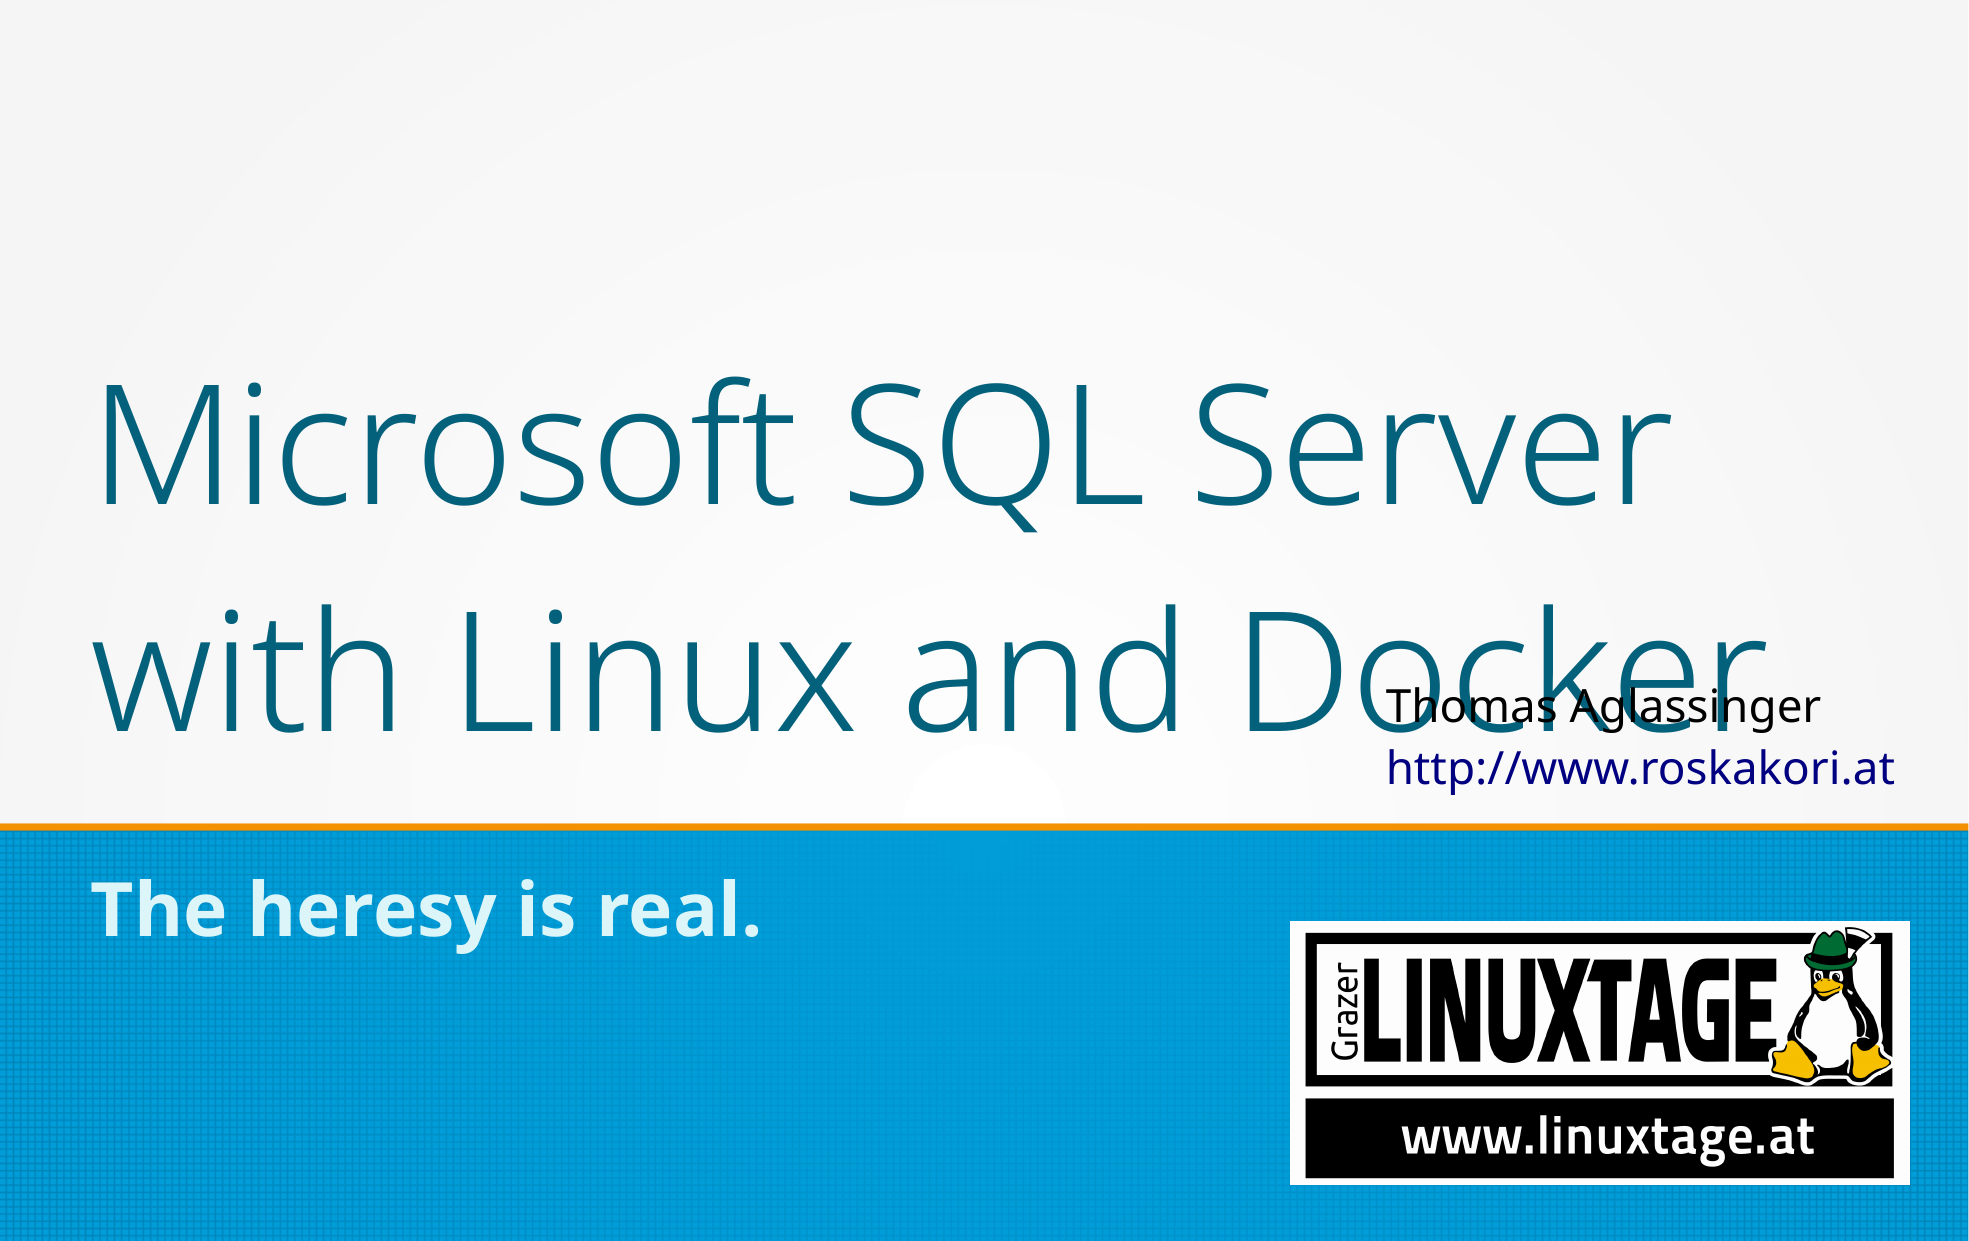

# Microsoft SQL Server with Linux and Docker
Thomas Aglassinger
http://www.roskakori.at
The heresy is real.